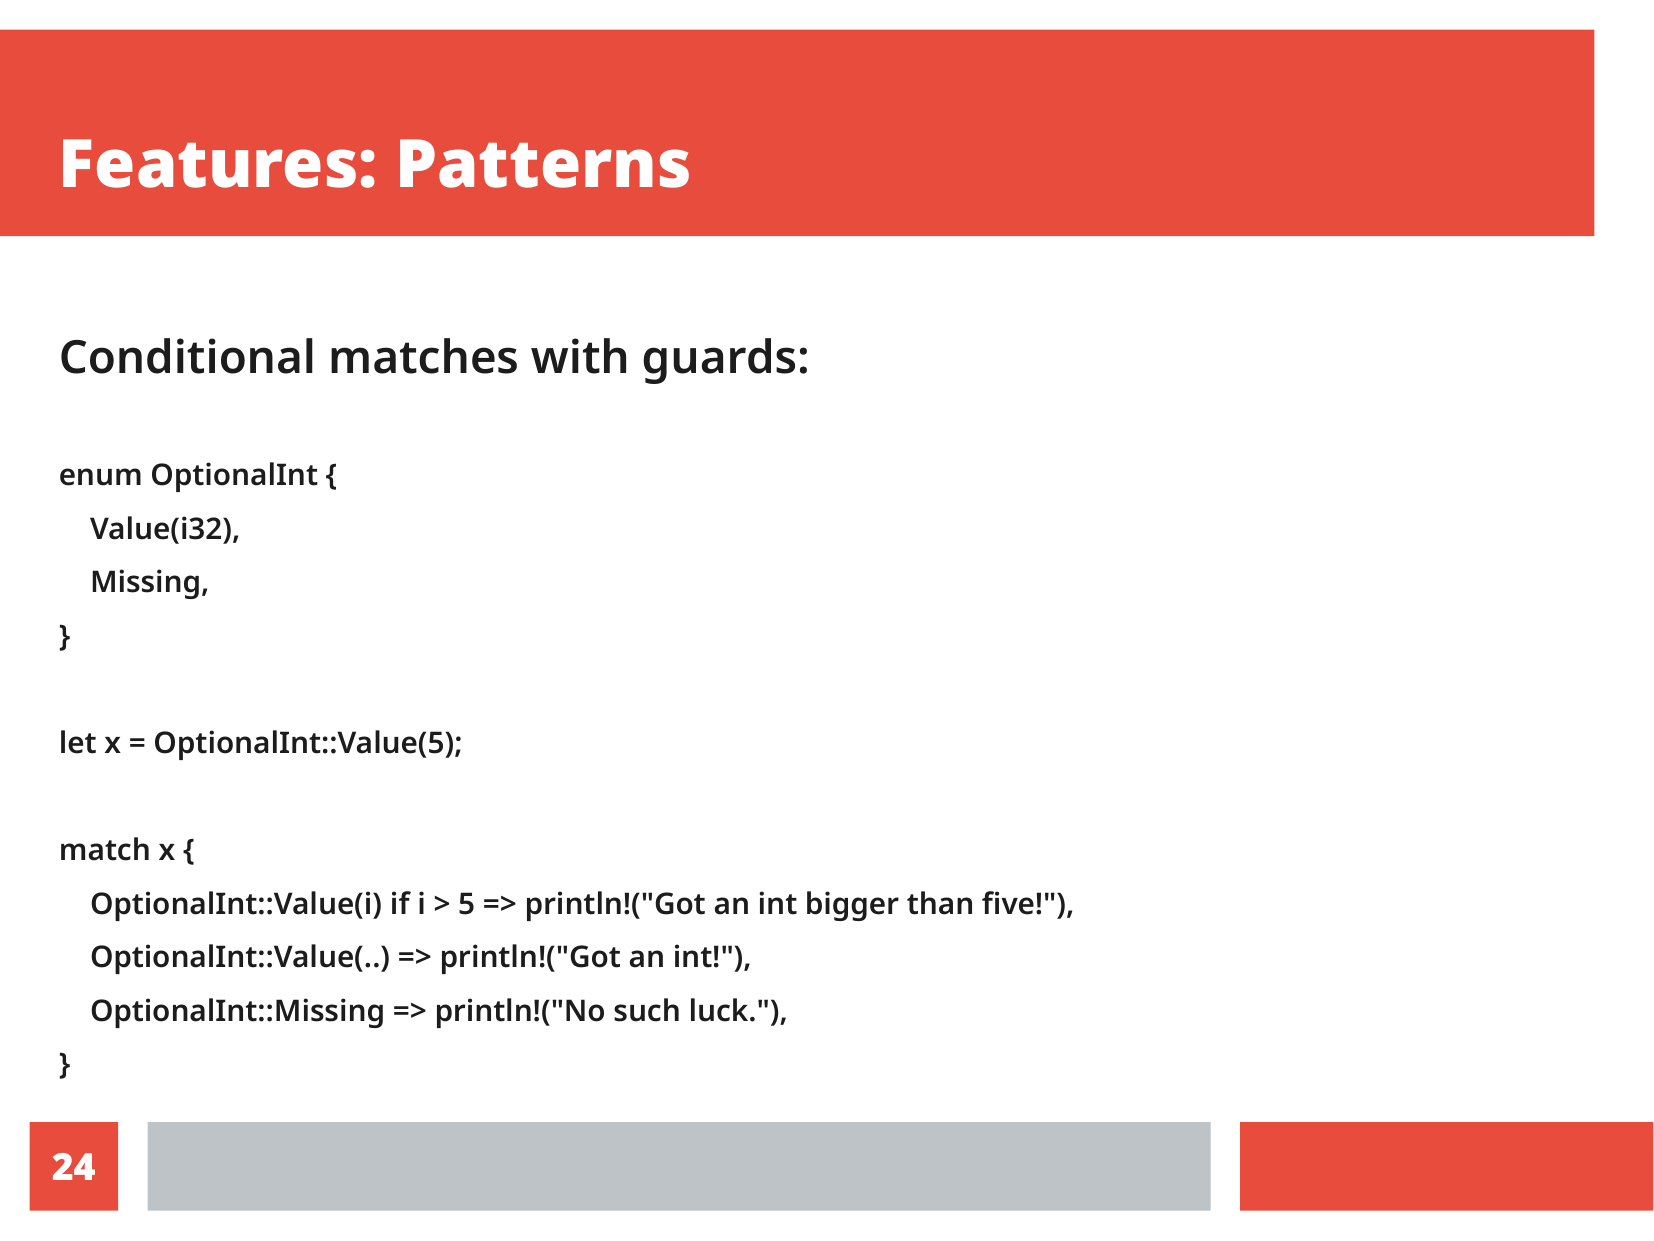

# Features: Patterns
Conditional matches with guards:
enum OptionalInt {
 Value(i32),
 Missing,
}
let x = OptionalInt::Value(5);
match x {
 OptionalInt::Value(i) if i > 5 => println!("Got an int bigger than five!"),
 OptionalInt::Value(..) => println!("Got an int!"),
 OptionalInt::Missing => println!("No such luck."),
}
24